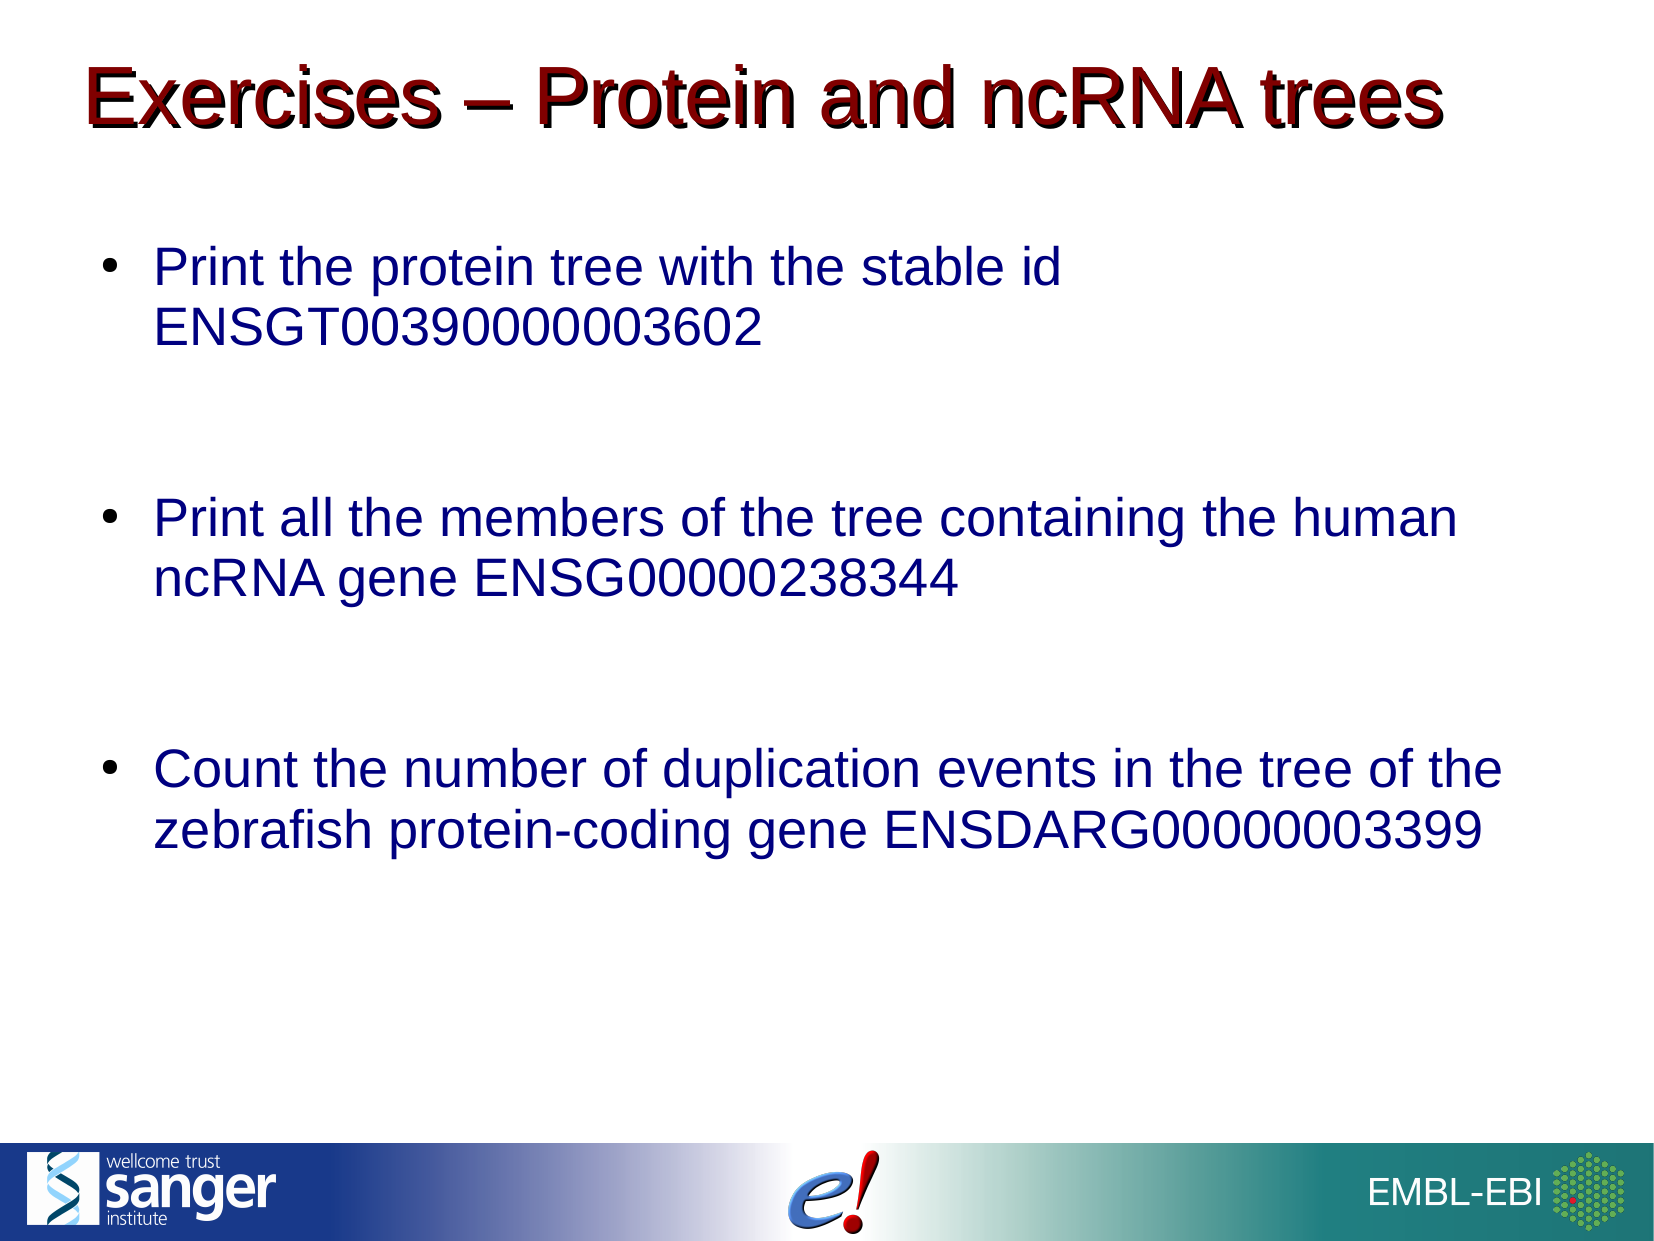

# Exercises – Protein and ncRNA trees
Print the protein tree with the stable id ENSGT00390000003602
Print all the members of the tree containing the human ncRNA gene ENSG00000238344
Count the number of duplication events in the tree of the zebrafish protein-coding gene ENSDARG00000003399